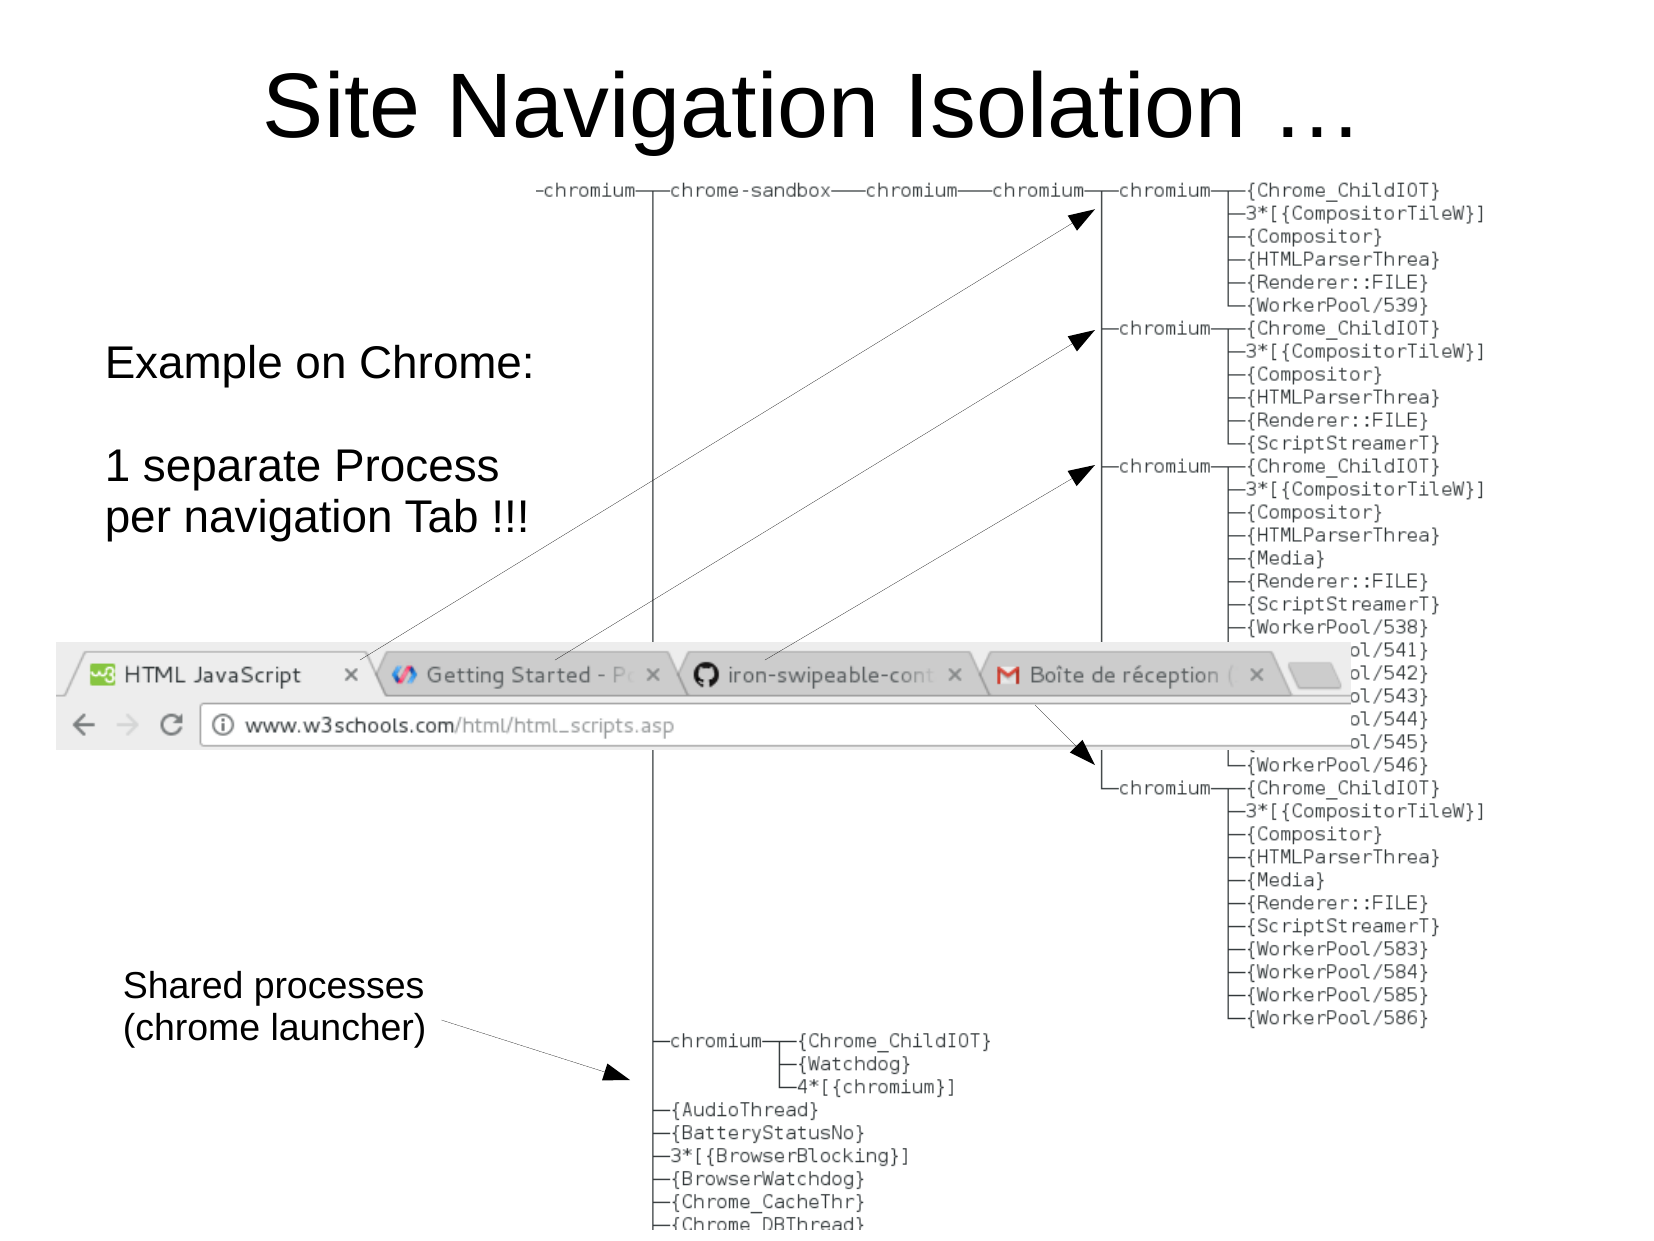

# Site Navigation Isolation …
Example on Chrome:
1 separate Process
per navigation Tab !!!
Shared processes
(chrome launcher)